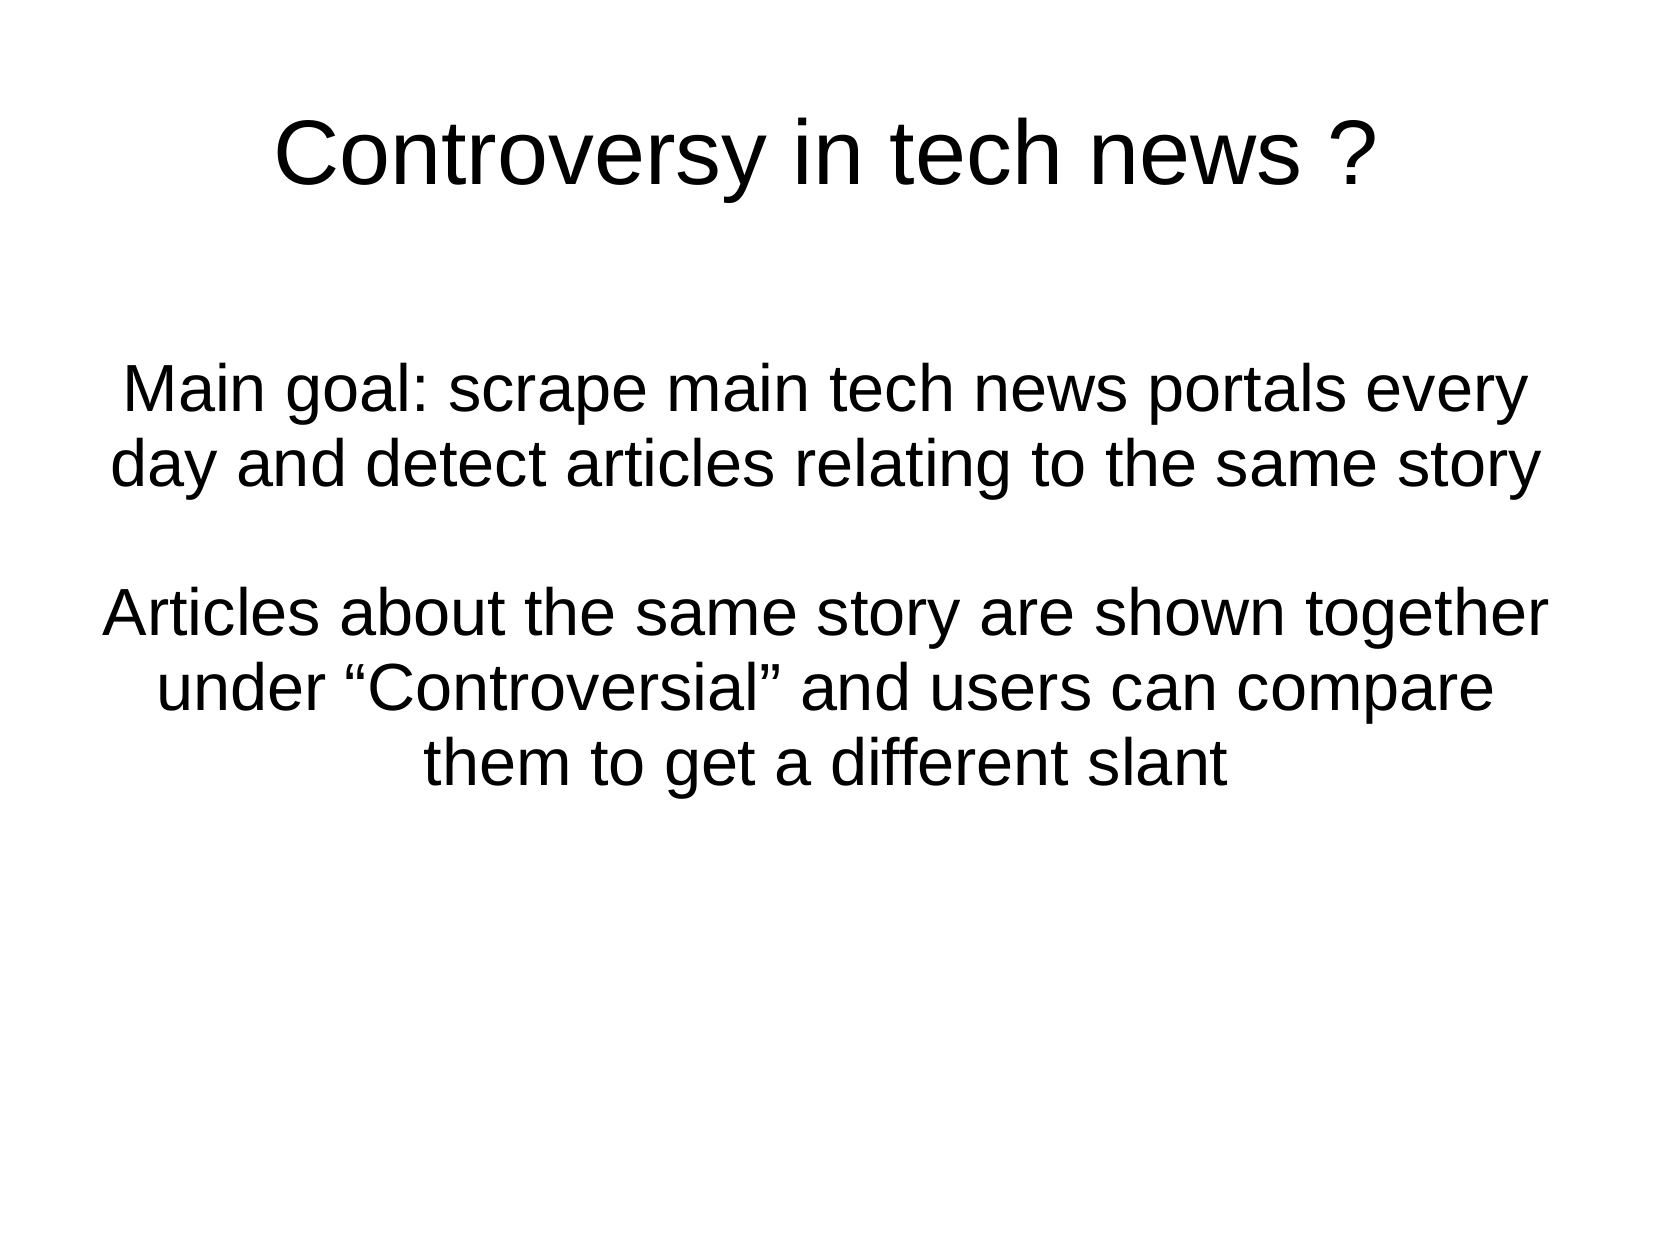

# Controversy in tech news ?
Main goal: scrape main tech news portals every day and detect articles relating to the same story
Articles about the same story are shown together under “Controversial” and users can compare them to get a different slant